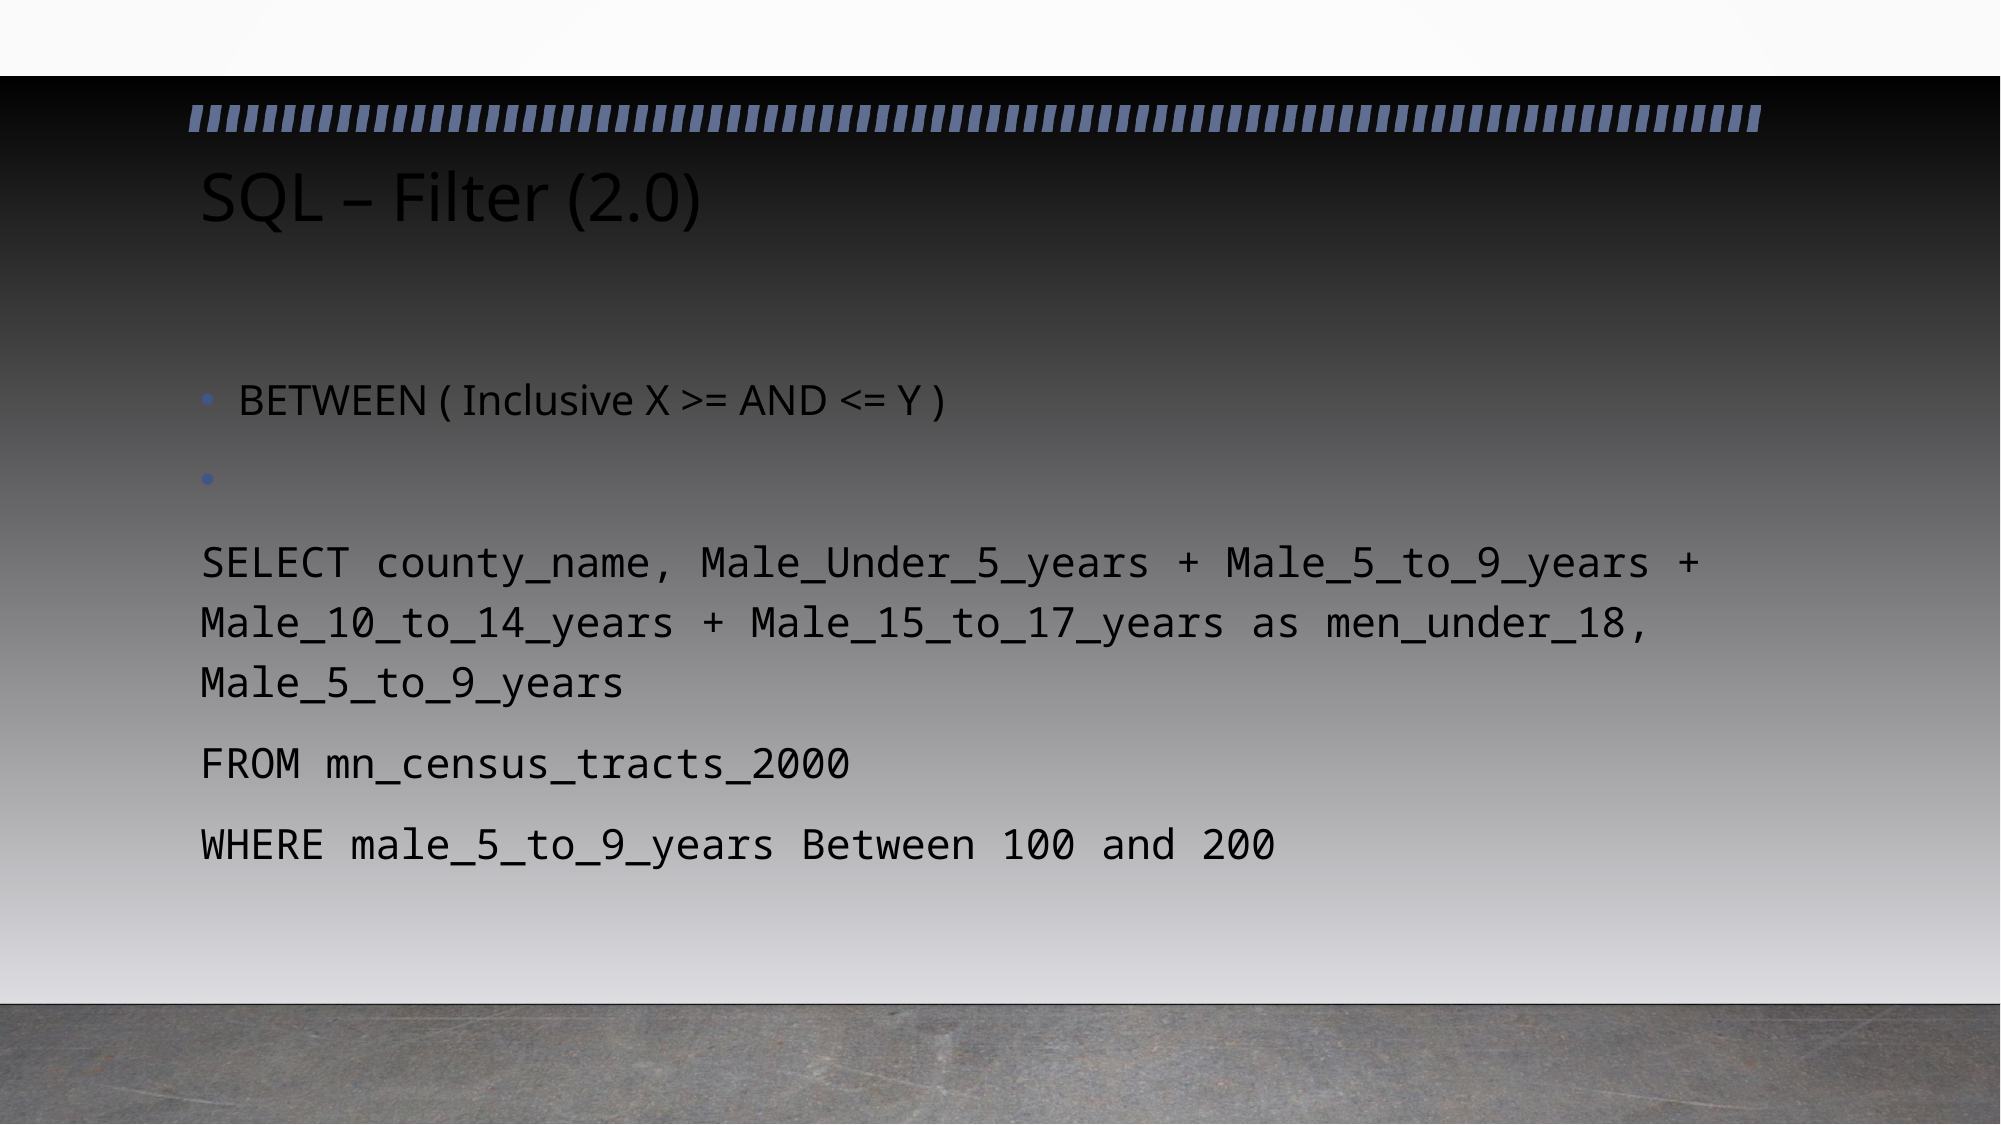

# SQL – Filter (2.0)
BETWEEN ( Inclusive X >= AND <= Y )
SELECT county_name, Male_Under_5_years + Male_5_to_9_years + Male_10_to_14_years + Male_15_to_17_years as men_under_18, Male_5_to_9_years
FROM mn_census_tracts_2000
WHERE male_5_to_9_years Between 100 and 200